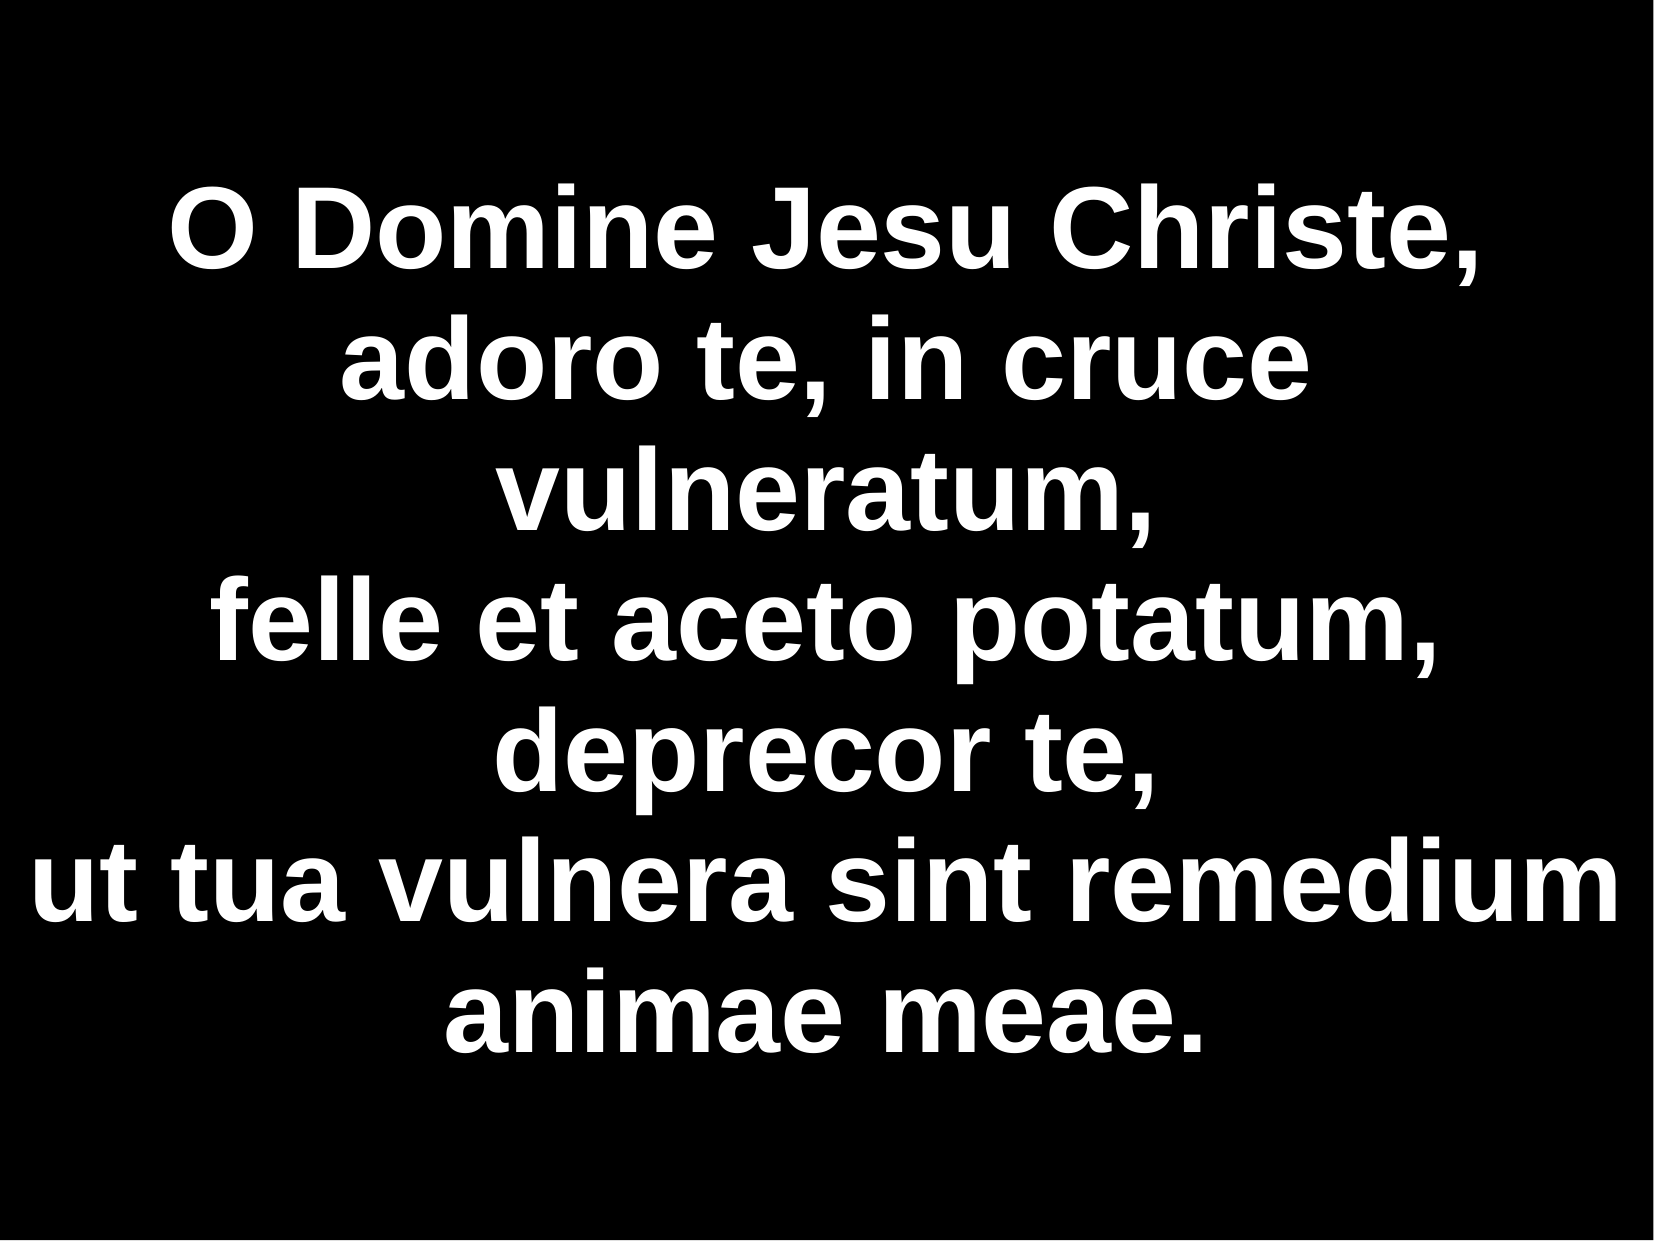

# O Domine Jesu Christe, adoro te, in cruce vulneratum, felle et aceto potatum, deprecor te, ut tua vulnera sint remedium animae meae.